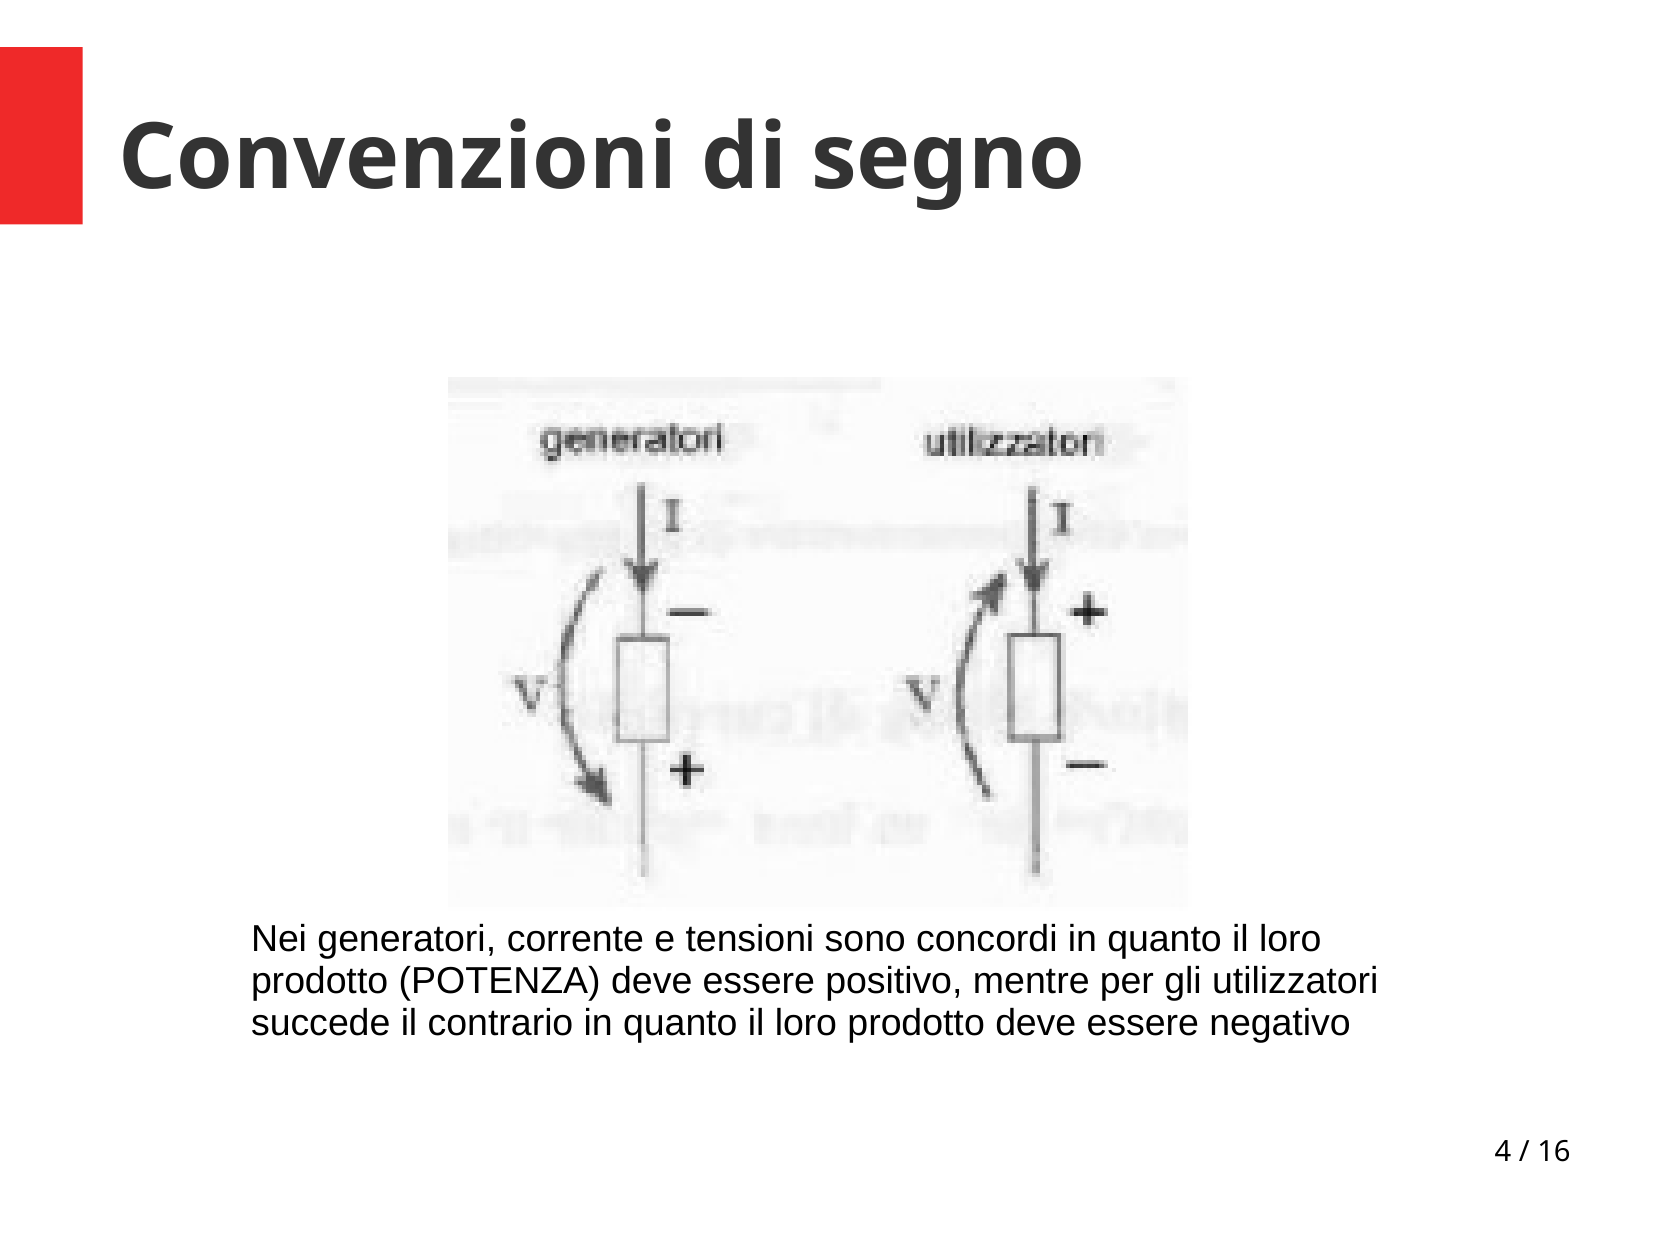

# Convenzioni di segno
Nei generatori, corrente e tensioni sono concordi in quanto il loro prodotto (POTENZA) deve essere positivo, mentre per gli utilizzatori succede il contrario in quanto il loro prodotto deve essere negativo
4